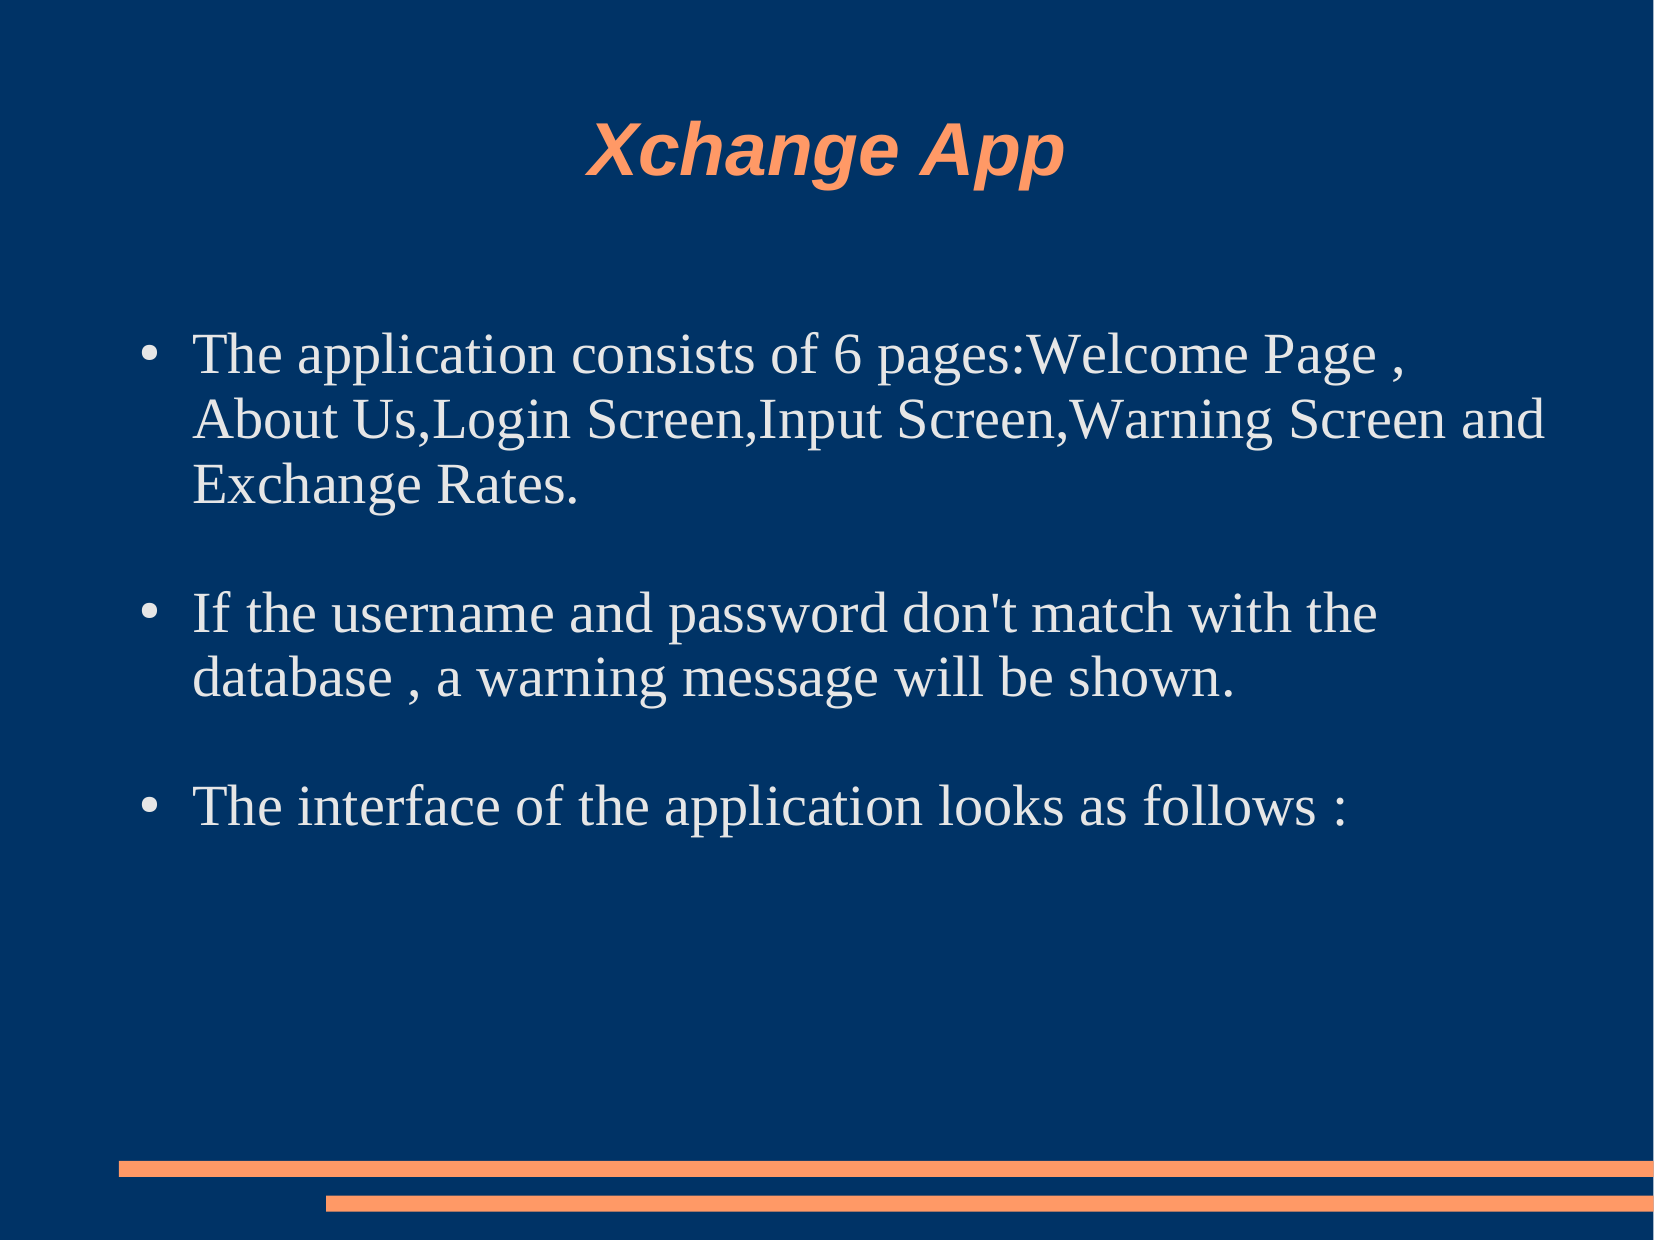

# Xchange App
The application consists of 6 pages:Welcome Page , About Us,Login Screen,Input Screen,Warning Screen and Exchange Rates.
If the username and password don't match with the database , a warning message will be shown.
The interface of the application looks as follows :